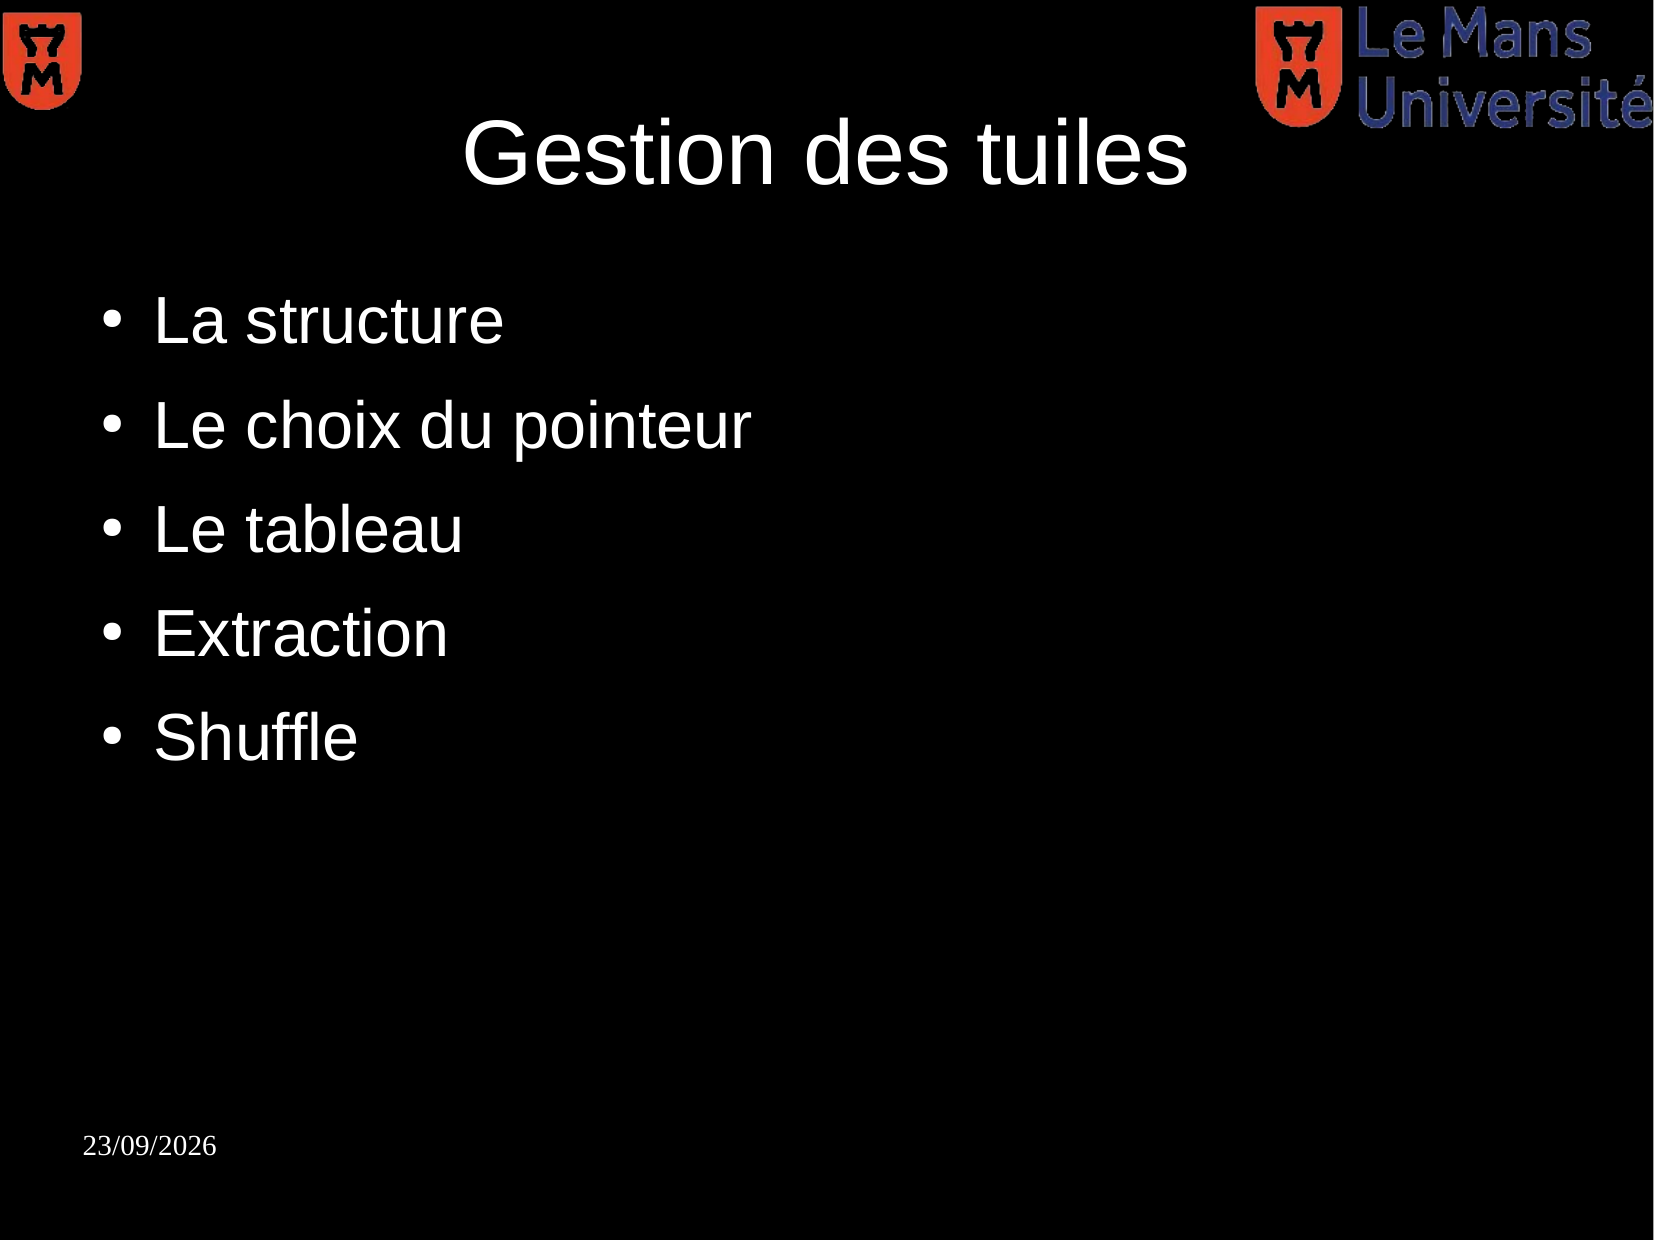

# Gestion des tuiles
La structure
Le choix du pointeur
Le tableau
Extraction
Shuffle